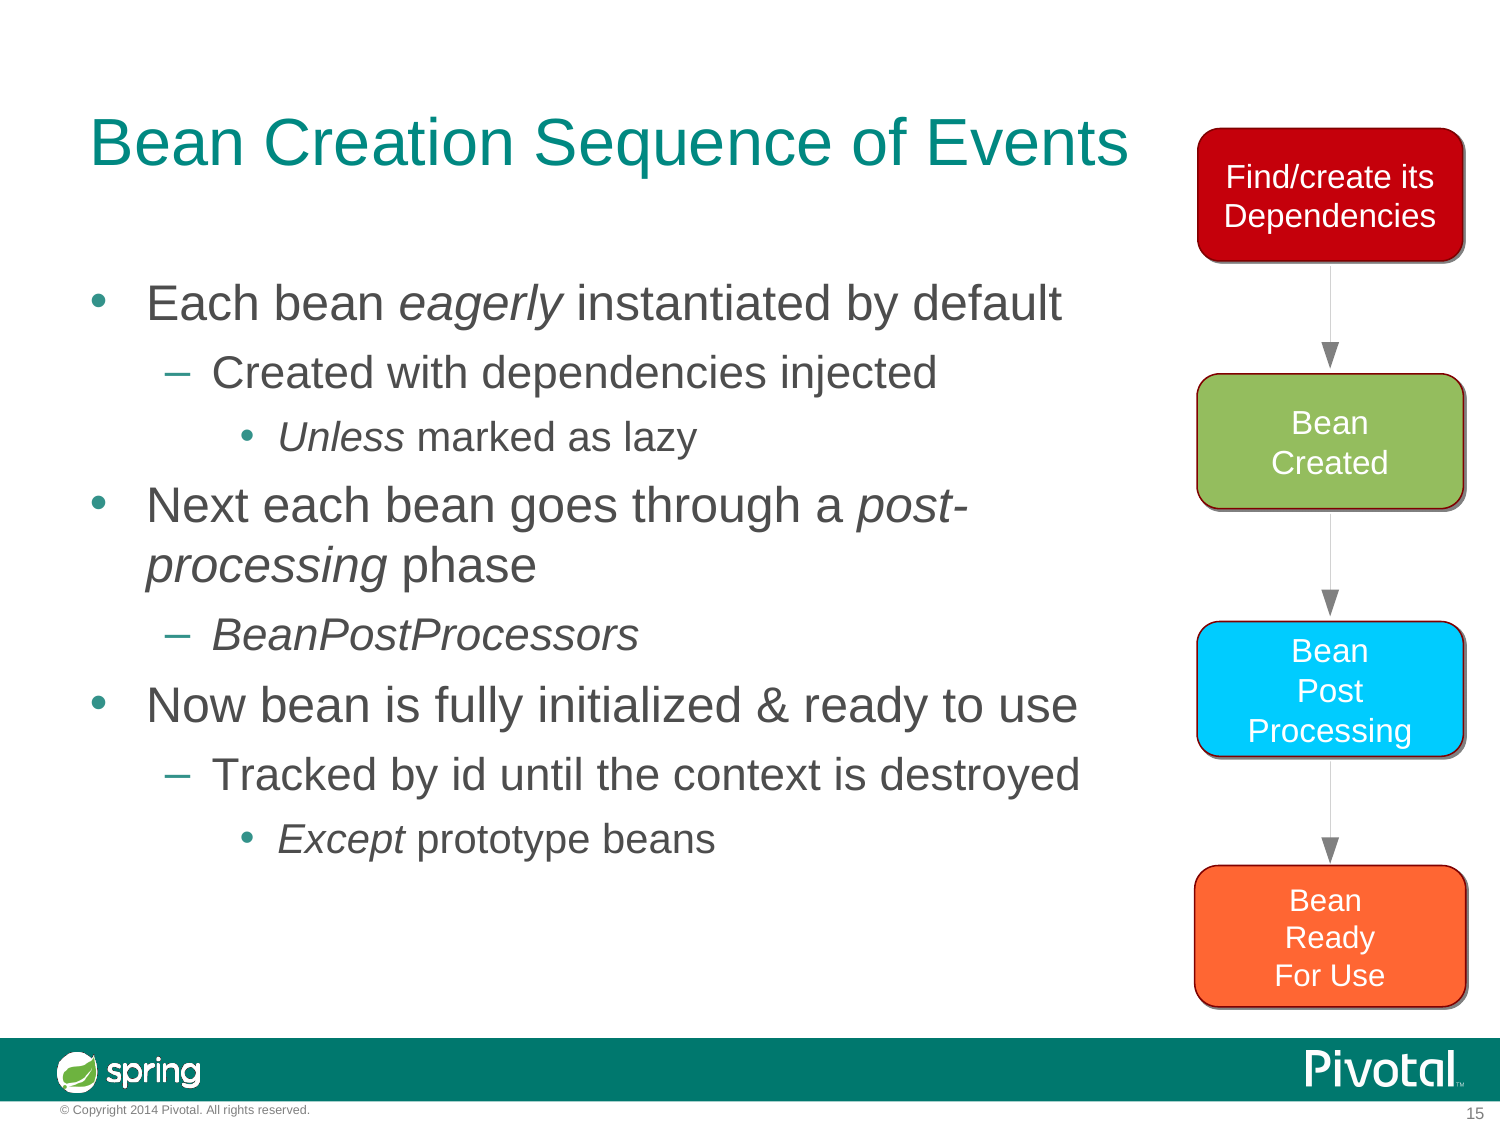

# Bean Creation Sequence of Events
Find/create its Dependencies
Each bean eagerly instantiated by default
Created with dependencies injected
Unless marked as lazy
Next each bean goes through a post-processing phase
BeanPostProcessors
Now bean is fully initialized & ready to use
Tracked by id until the context is destroyed
Except prototype beans
Bean
Created
Bean
Post Processing
Bean
Ready
For Use